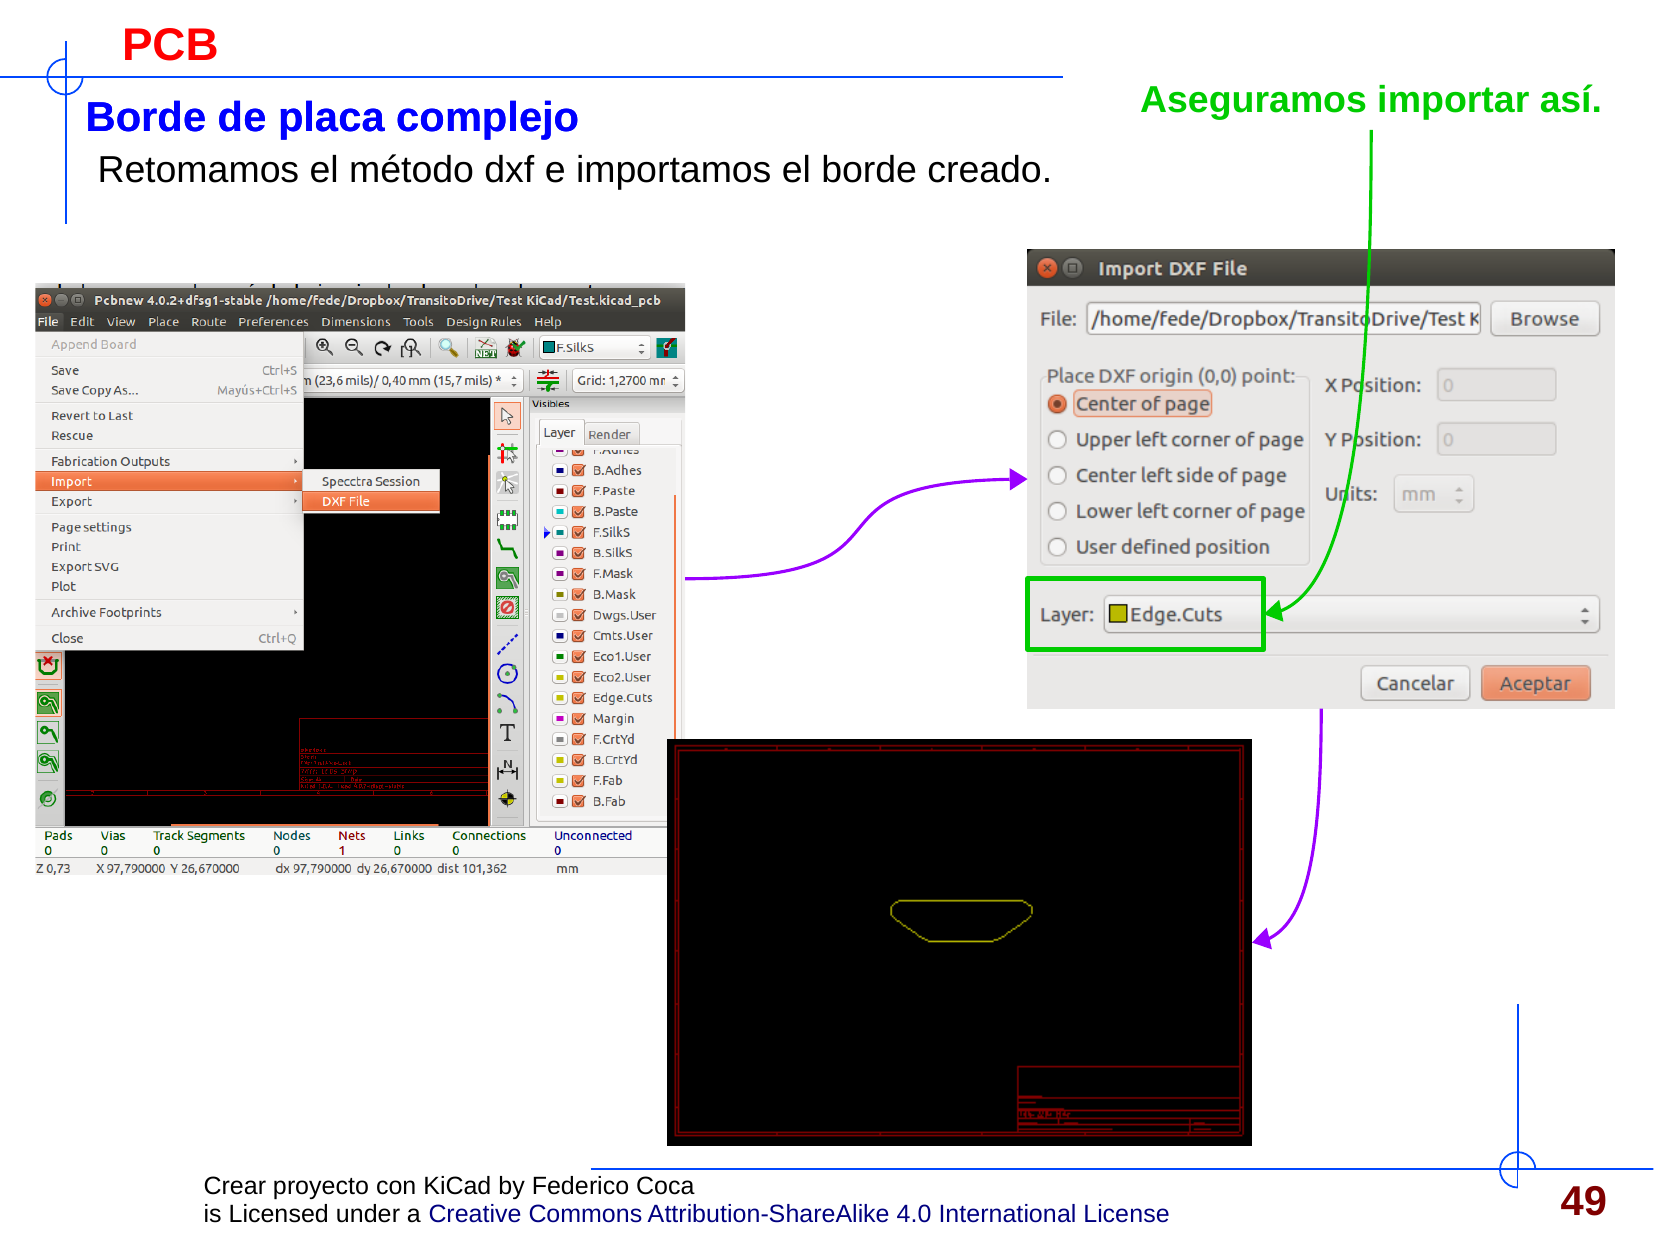

PCB
Aseguramos importar así.
Borde de placa complejo
Borde de placa complejo
Retomamos el método dxf e importamos el borde creado.
Crear proyecto con KiCad by Federico Coca
is Licensed under a Creative Commons Attribution-ShareAlike 4.0 International License